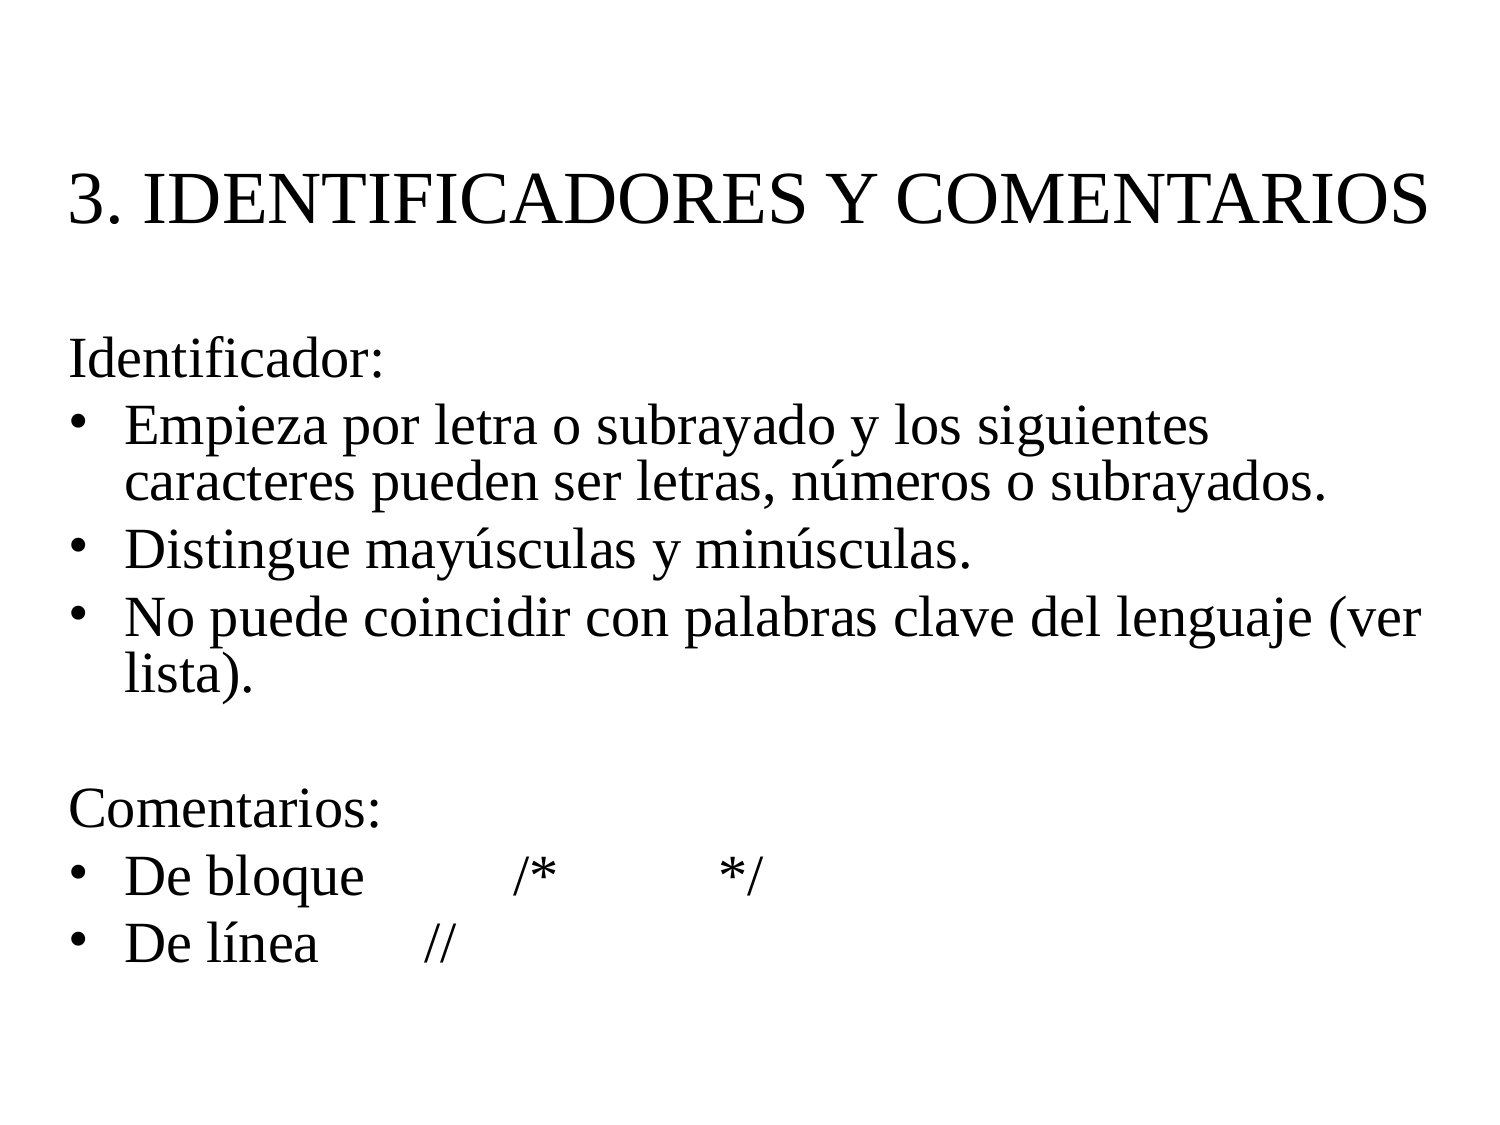

# 3. IDENTIFICADORES Y COMENTARIOS
Identificador:
Empieza por letra o subrayado y los siguientes caracteres pueden ser letras, números o subrayados.
Distingue mayúsculas y minúsculas.
No puede coincidir con palabras clave del lenguaje (ver lista).
Comentarios:
De bloque		 /* */
De línea		//